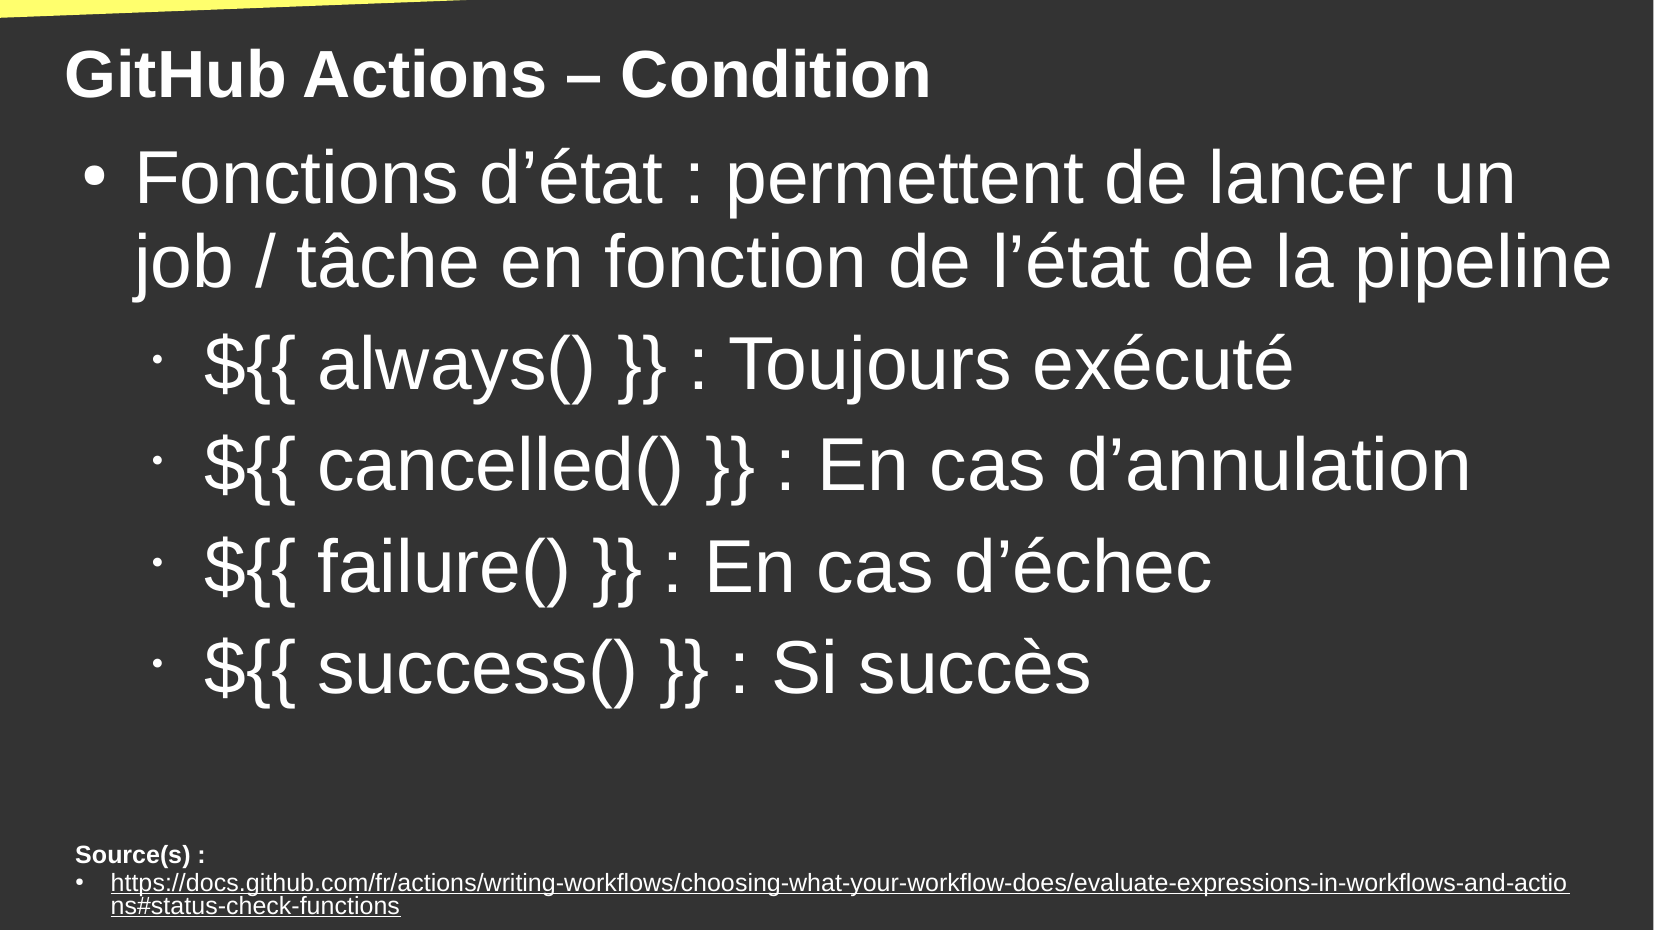

# GitHub Actions – Condition
Fonctions d’état : permettent de lancer un job / tâche en fonction de l’état de la pipeline
${{ always() }} : Toujours exécuté
${{ cancelled() }} : En cas d’annulation
${{ failure() }} : En cas d’échec
${{ success() }} : Si succès
Source(s) :
https://docs.github.com/fr/actions/writing-workflows/choosing-what-your-workflow-does/evaluate-expressions-in-workflows-and-actions#status-check-functions